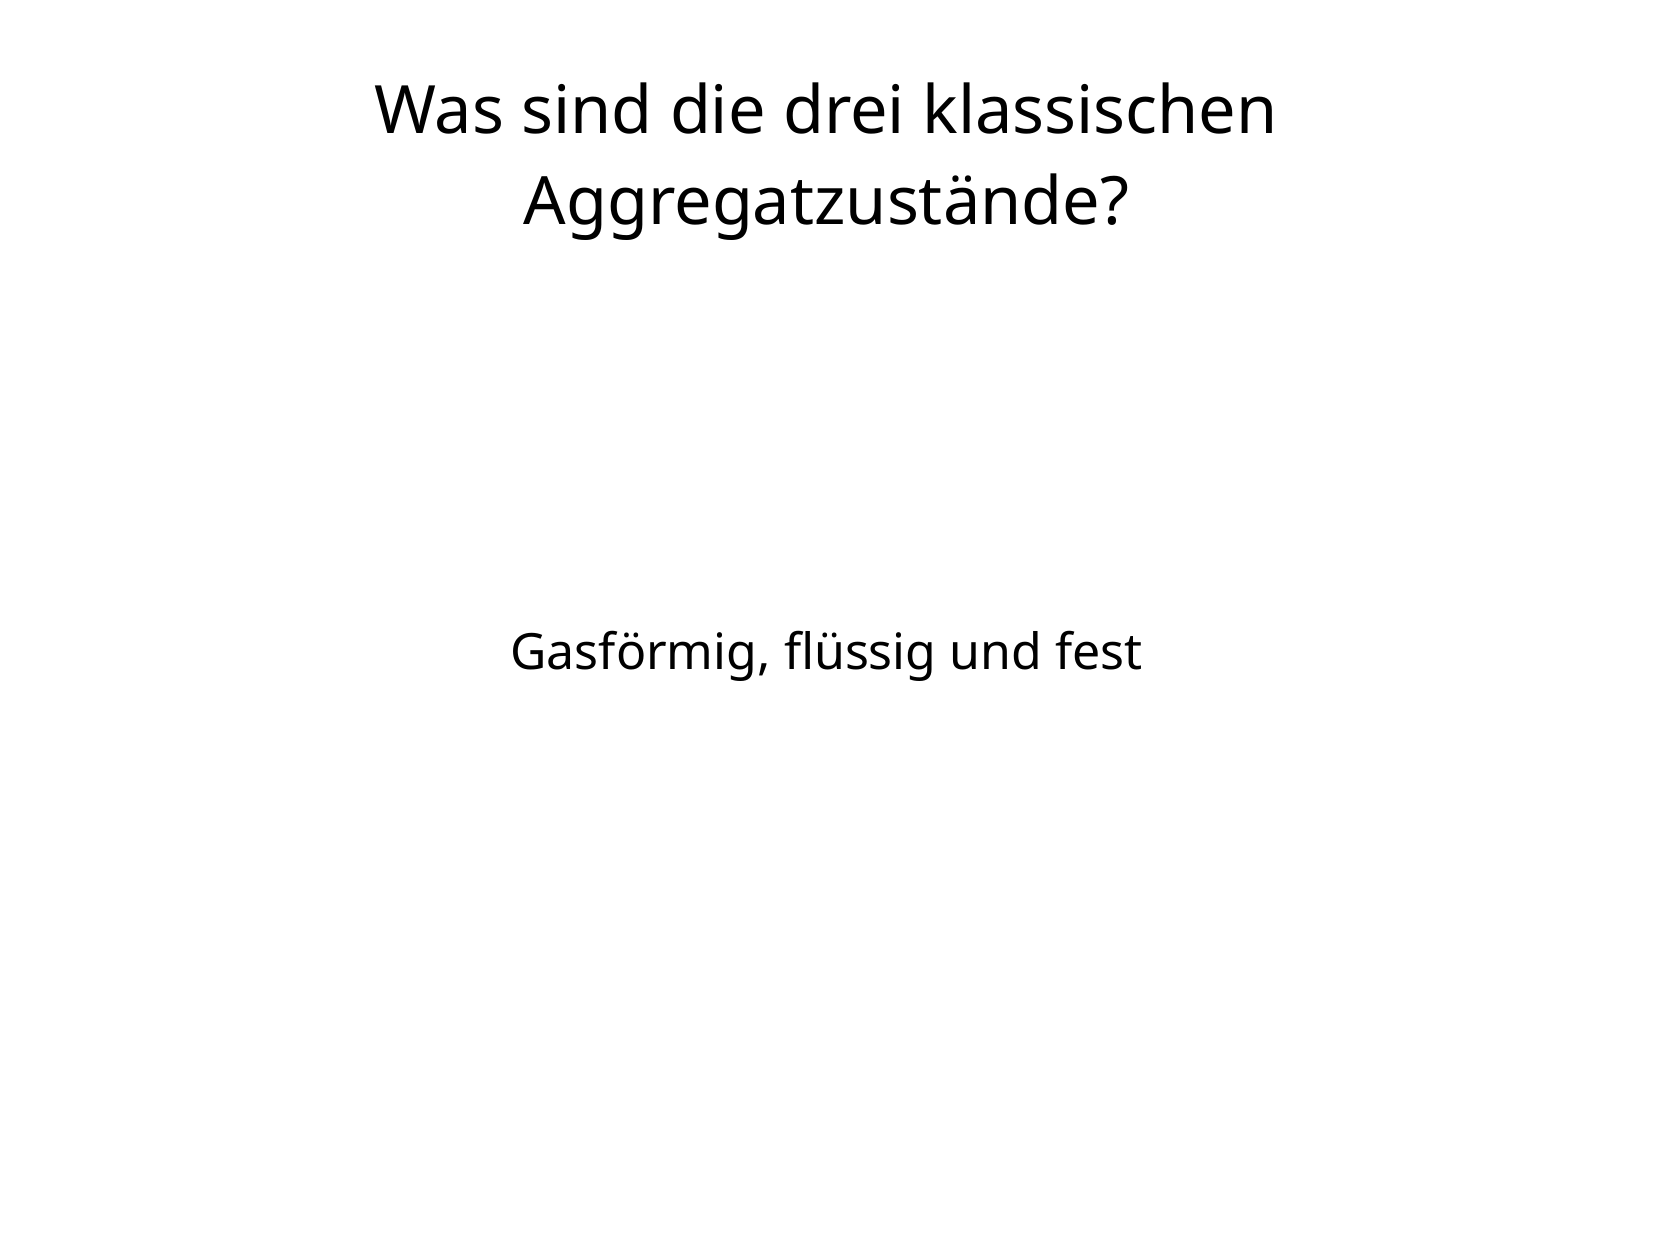

# Was sind die drei klassischen Aggregatzustände?
Gasförmig, flüssig und fest